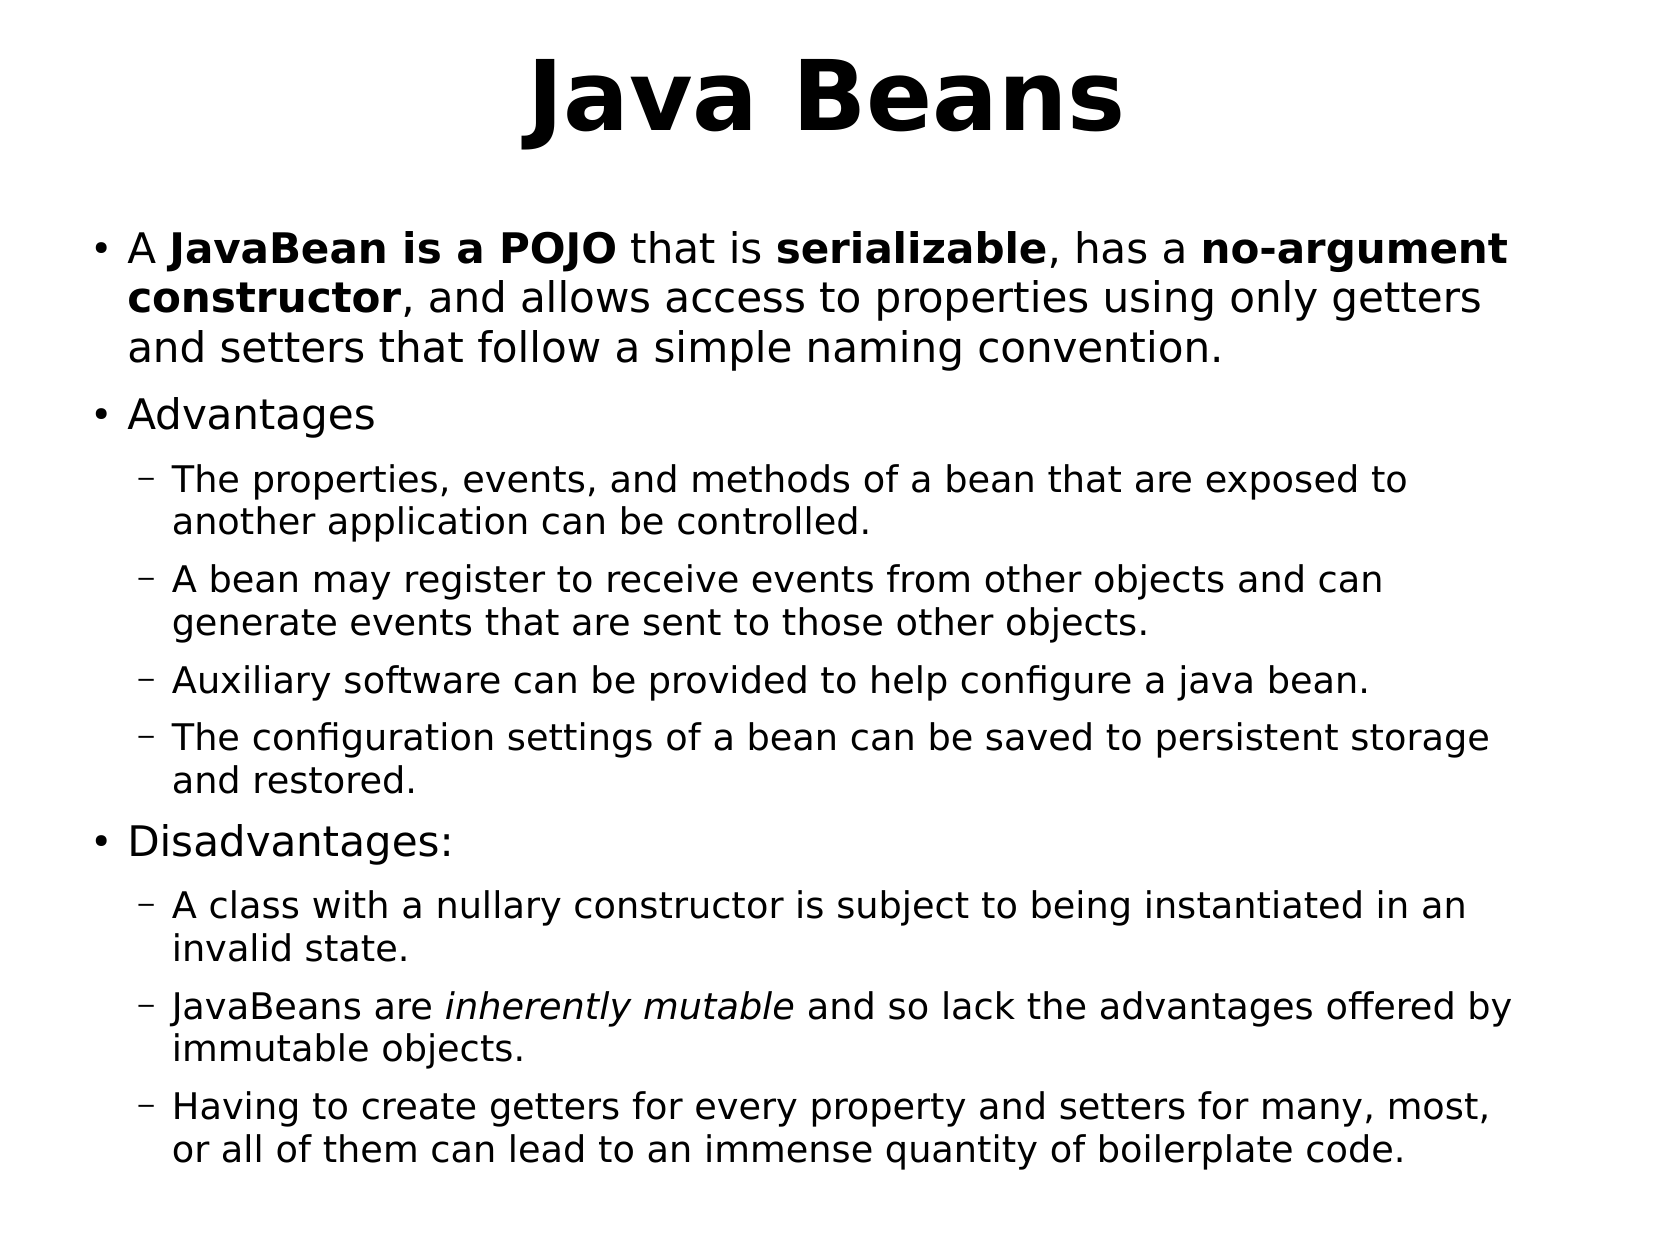

# Java Beans
A JavaBean is a POJO that is serializable, has a no-argument constructor, and allows access to properties using only getters and setters that follow a simple naming convention.
Advantages
The properties, events, and methods of a bean that are exposed to another application can be controlled.
A bean may register to receive events from other objects and can generate events that are sent to those other objects.
Auxiliary software can be provided to help configure a java bean.
The configuration settings of a bean can be saved to persistent storage and restored.
Disadvantages:
A class with a nullary constructor is subject to being instantiated in an invalid state.
JavaBeans are inherently mutable and so lack the advantages offered by immutable objects.
Having to create getters for every property and setters for many, most, or all of them can lead to an immense quantity of boilerplate code.